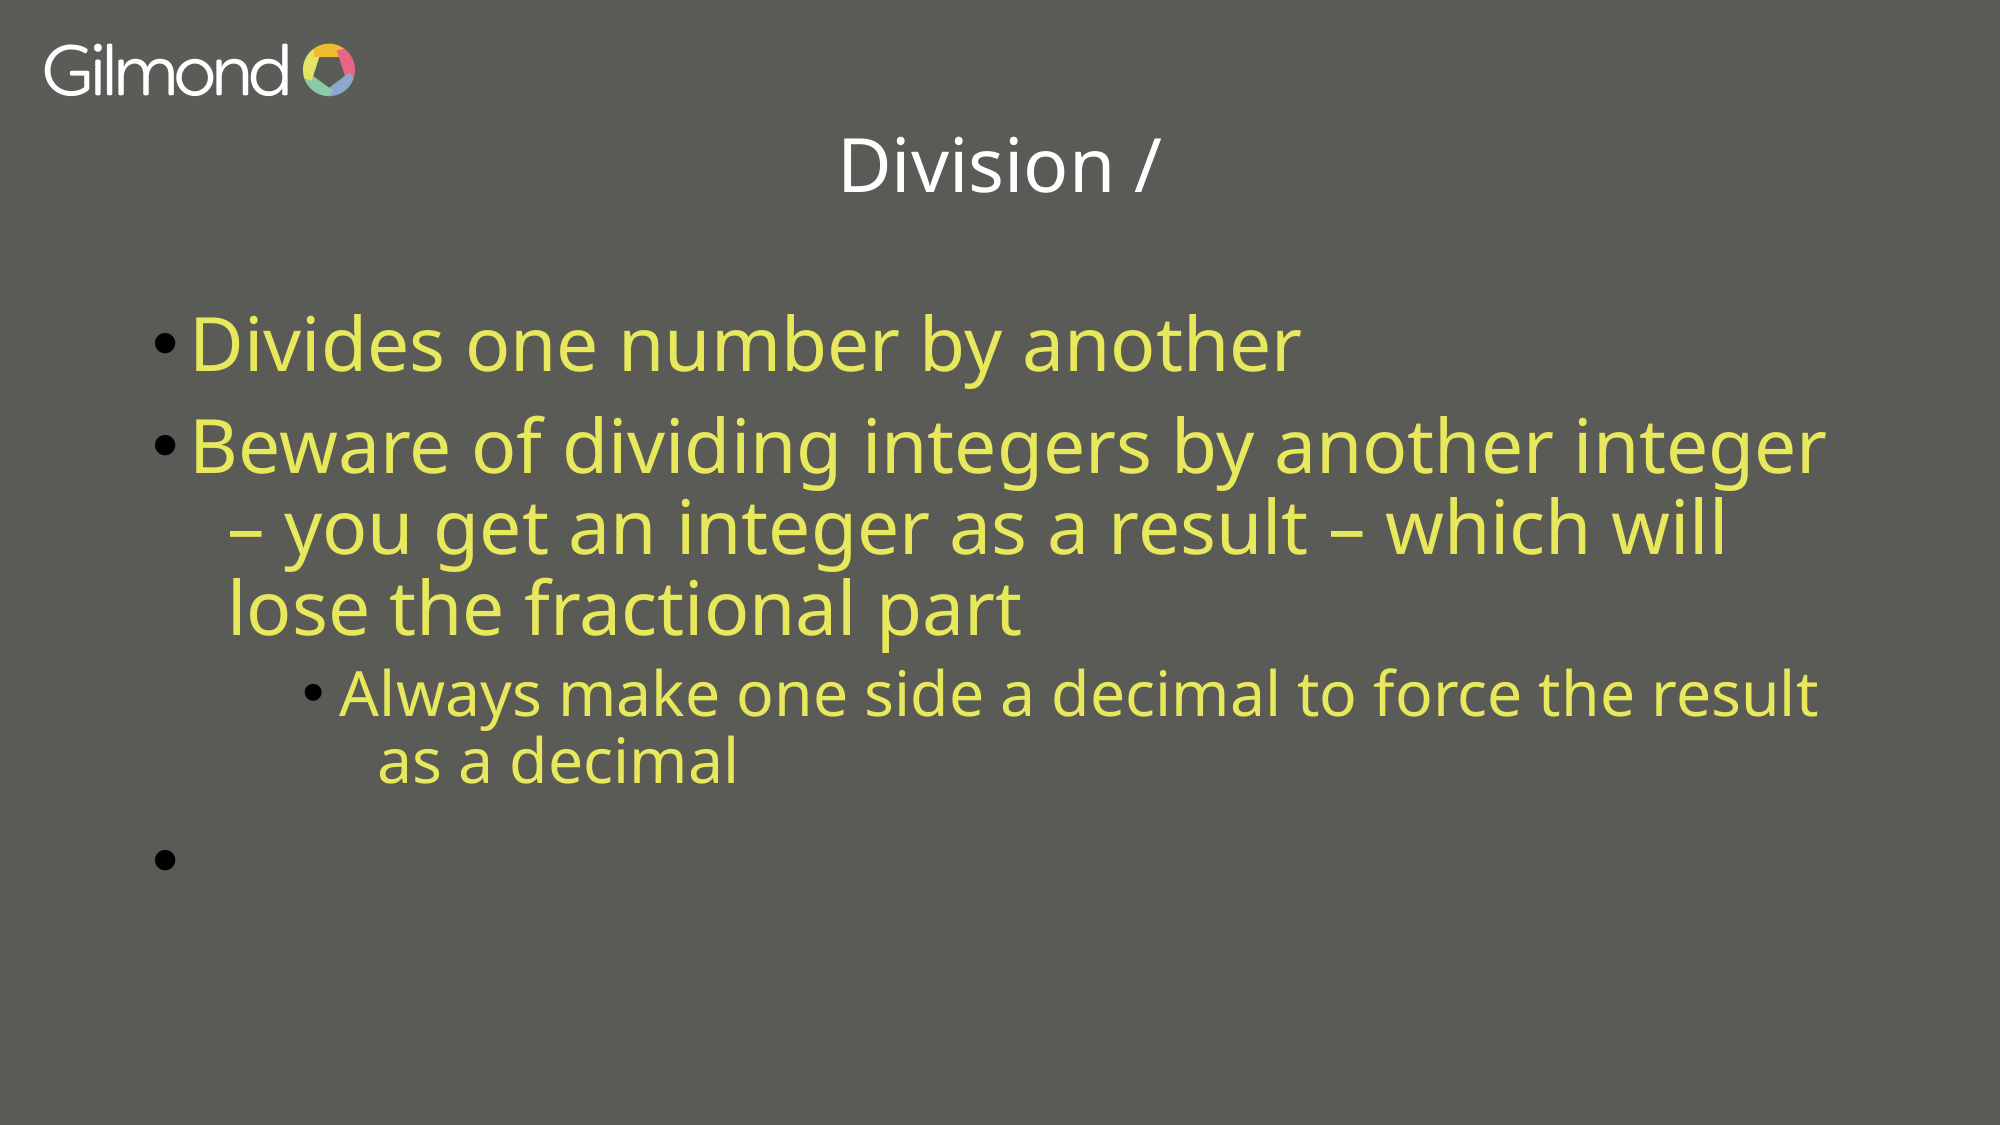

# Division /
Divides one number by another
Beware of dividing integers by another integer – you get an integer as a result – which will lose the fractional part
Always make one side a decimal to force the result as a decimal